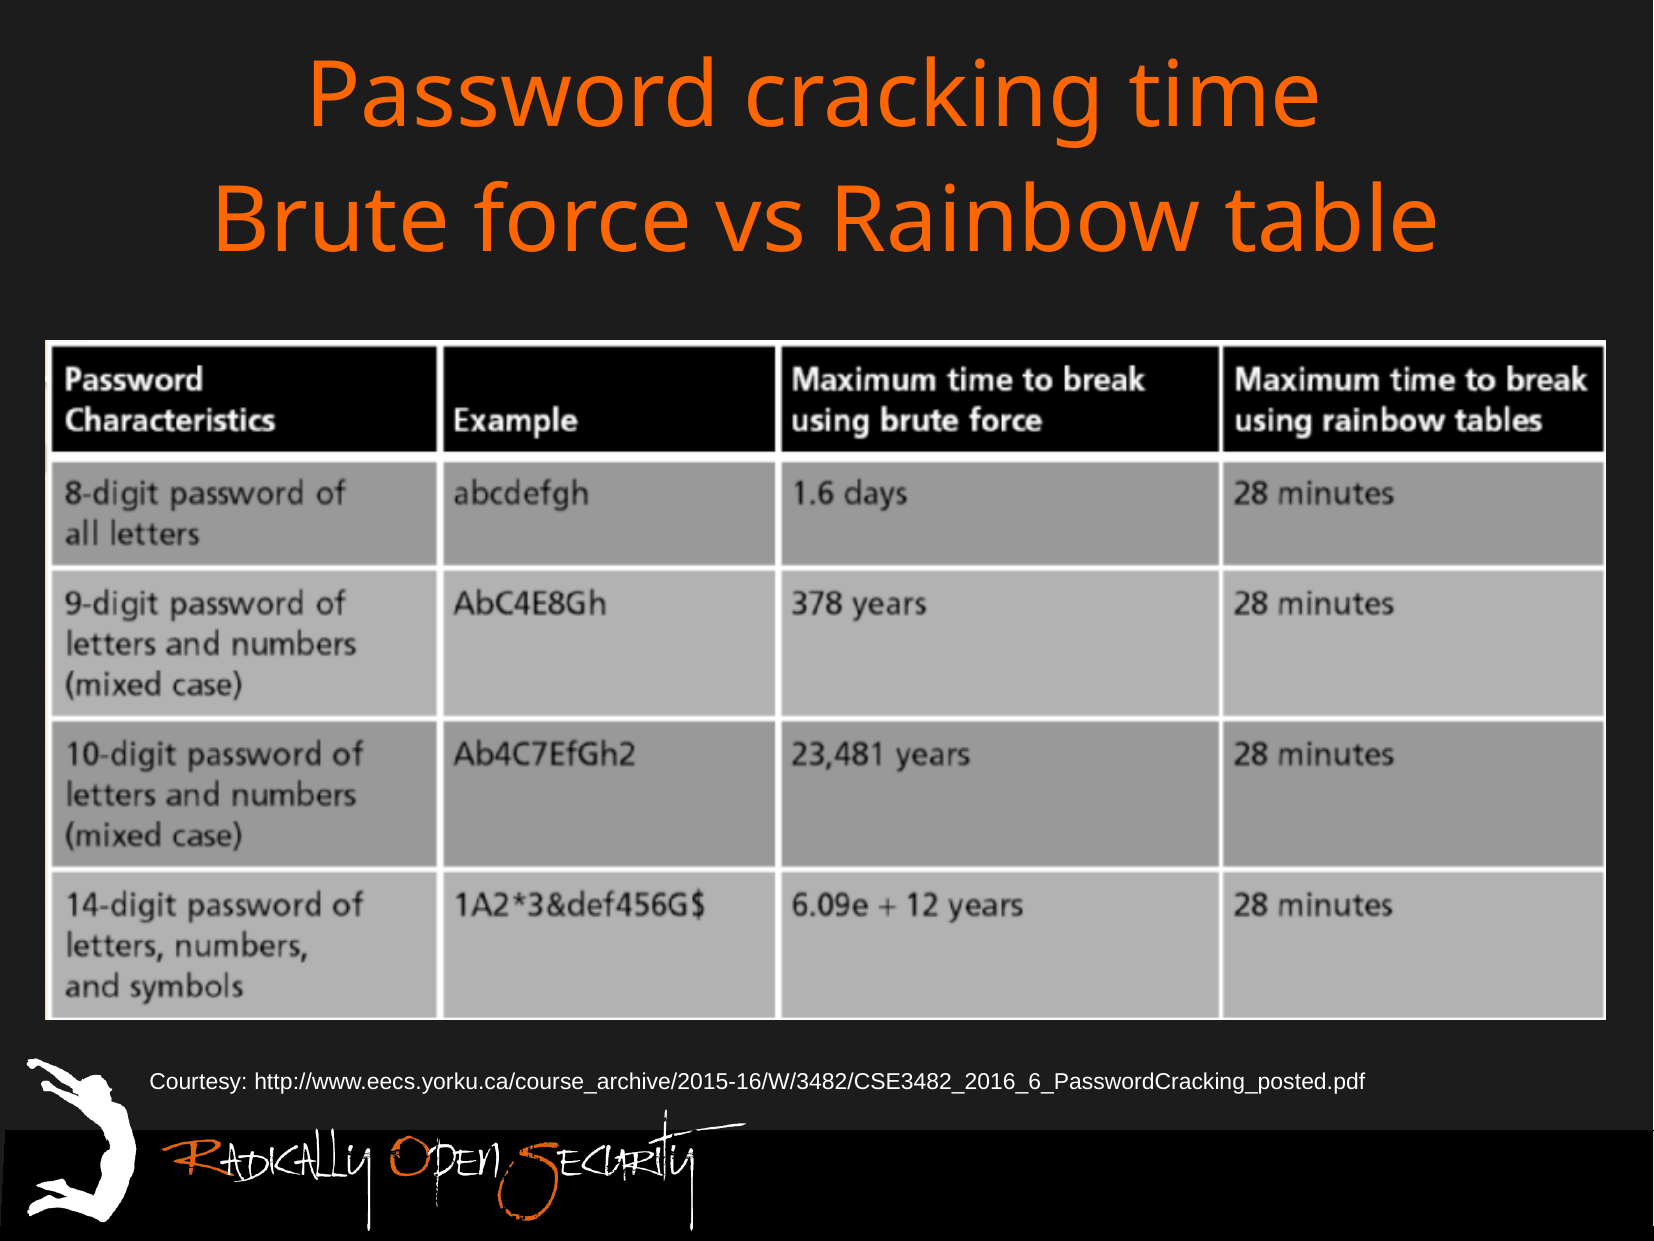

# Password cracking time Brute force vs Rainbow table
Courtesy: http://www.eecs.yorku.ca/course_archive/2015-16/W/3482/CSE3482_2016_6_PasswordCracking_posted.pdf